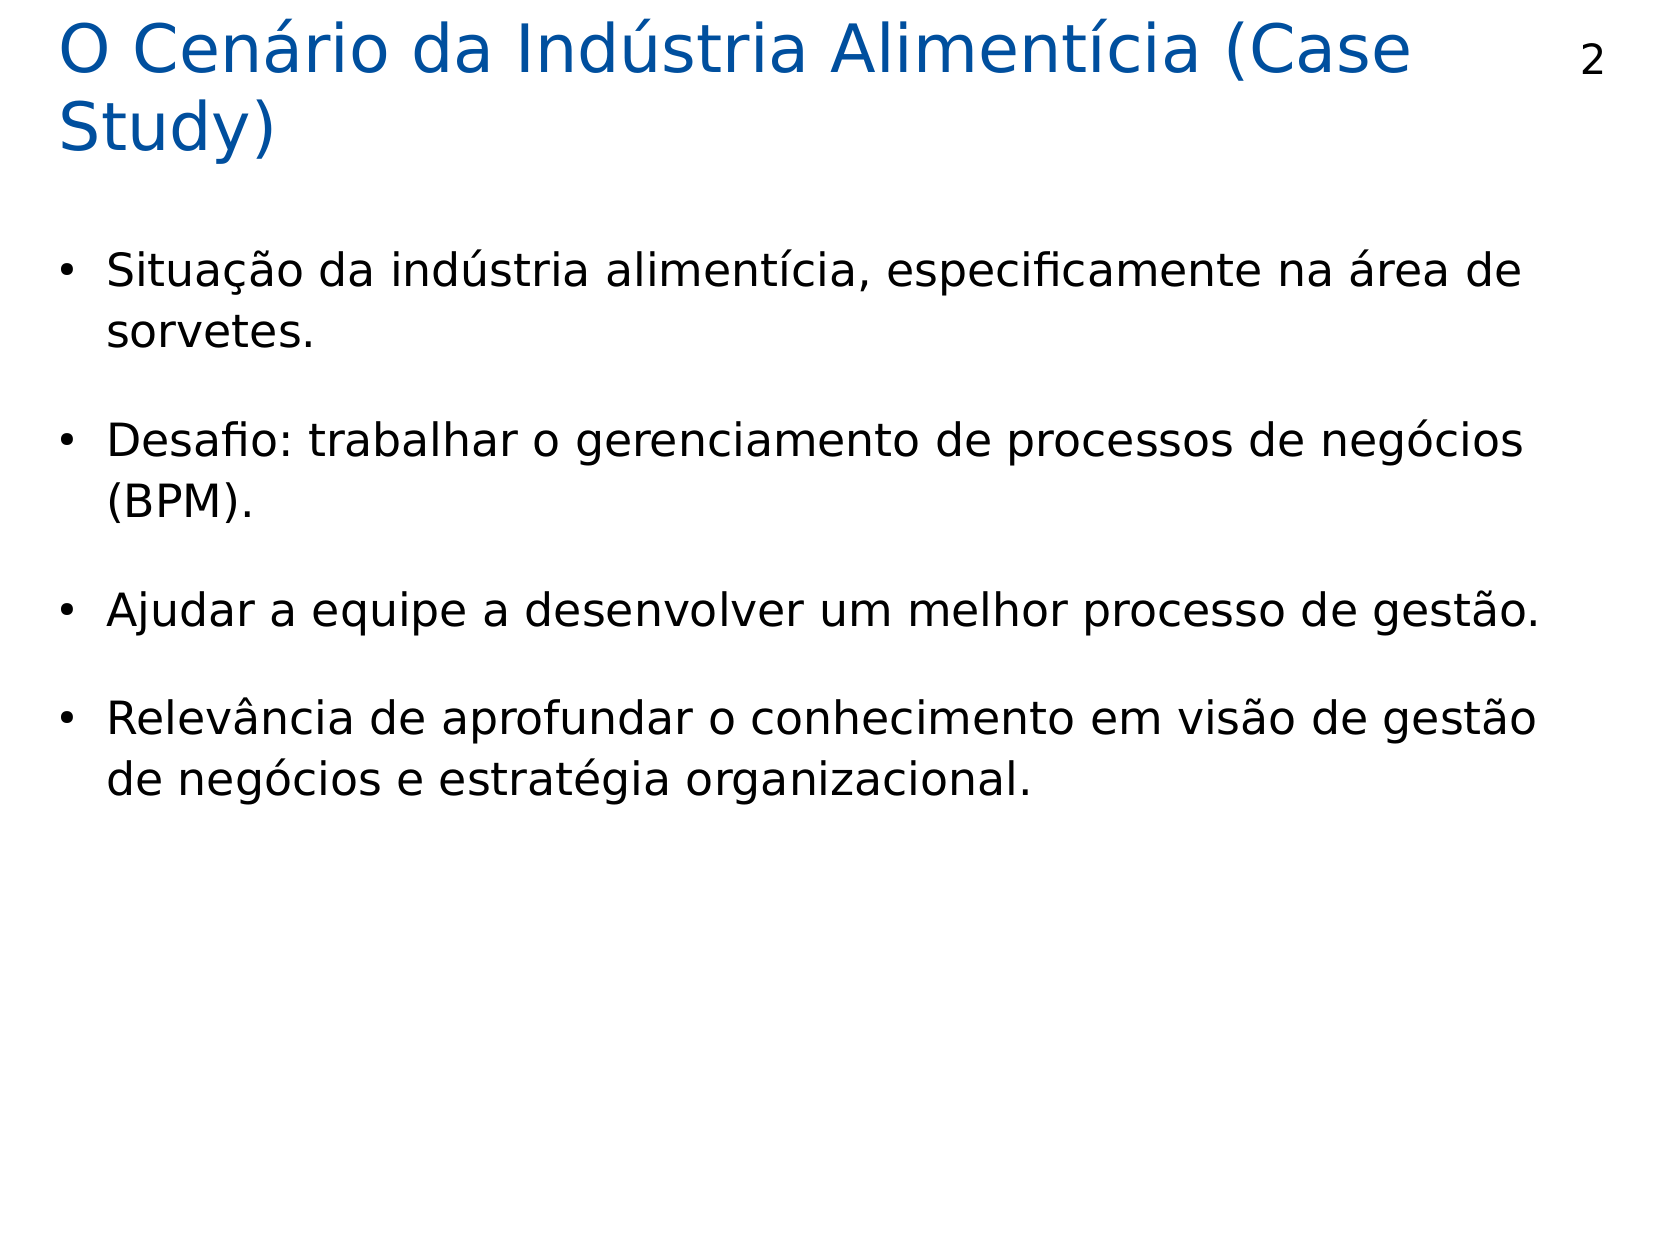

# O Cenário da Indústria Alimentícia (Case Study)
2
Situação da indústria alimentícia, especificamente na área de sorvetes.
Desafio: trabalhar o gerenciamento de processos de negócios (BPM).
Ajudar a equipe a desenvolver um melhor processo de gestão.
Relevância de aprofundar o conhecimento em visão de gestão de negócios e estratégia organizacional.